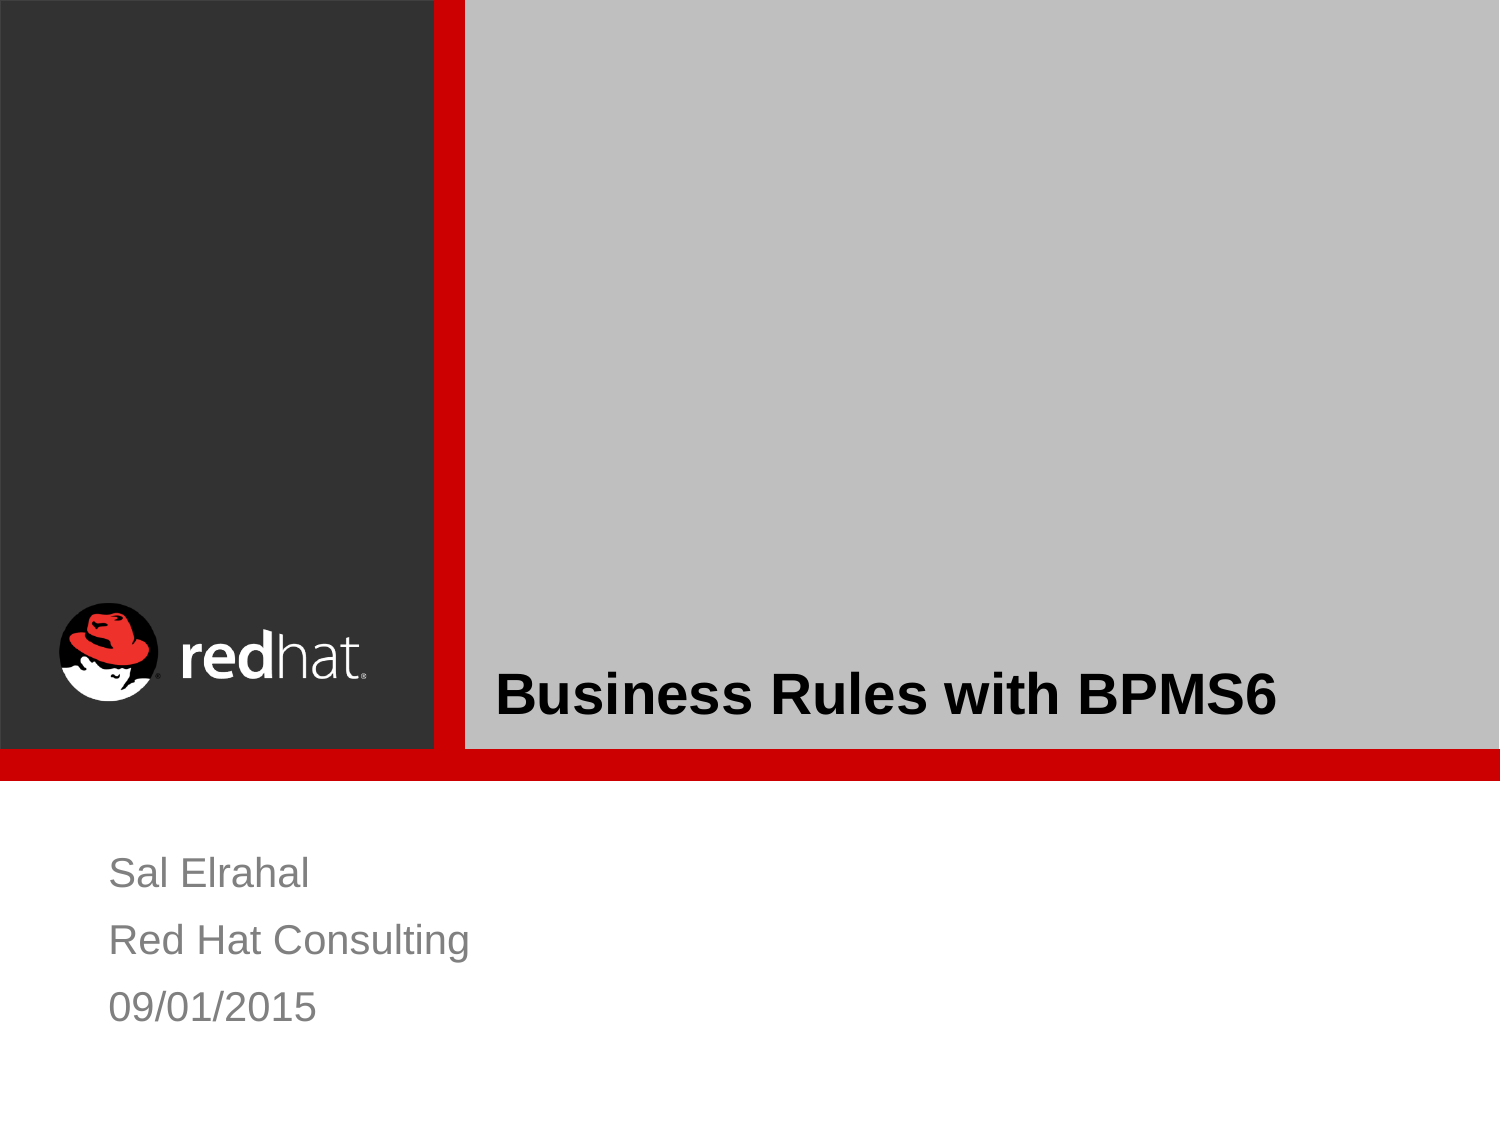

Business Rules with BPMS6
# Sal Elrahal
Red Hat Consulting
09/01/2015